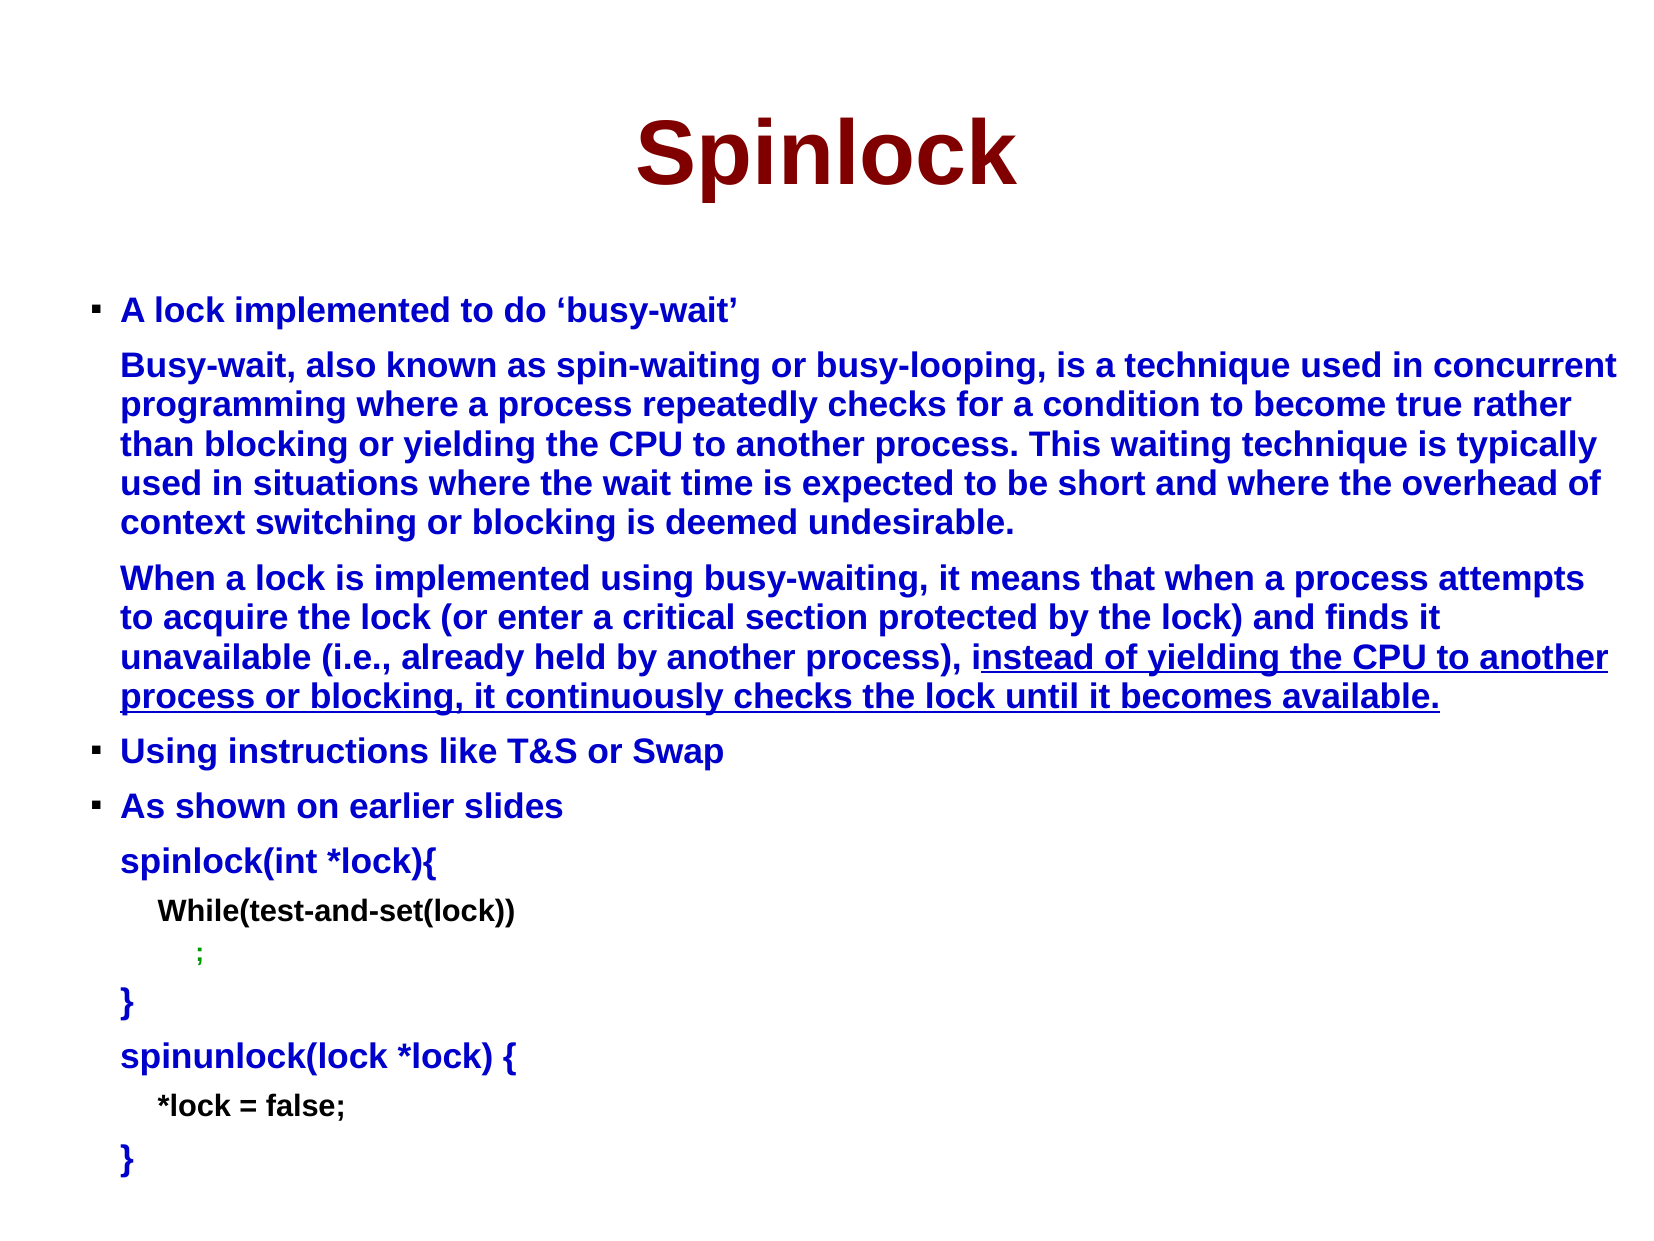

# Spinlock
A lock implemented to do ‘busy-wait’
Busy-wait, also known as spin-waiting or busy-looping, is a technique used in concurrent programming where a process repeatedly checks for a condition to become true rather than blocking or yielding the CPU to another process. This waiting technique is typically used in situations where the wait time is expected to be short and where the overhead of context switching or blocking is deemed undesirable.
When a lock is implemented using busy-waiting, it means that when a process attempts to acquire the lock (or enter a critical section protected by the lock) and finds it unavailable (i.e., already held by another process), instead of yielding the CPU to another process or blocking, it continuously checks the lock until it becomes available.
Using instructions like T&S or Swap
As shown on earlier slides
spinlock(int *lock){
While(test-and-set(lock))
;
}
spinunlock(lock *lock) {
*lock = false;
}